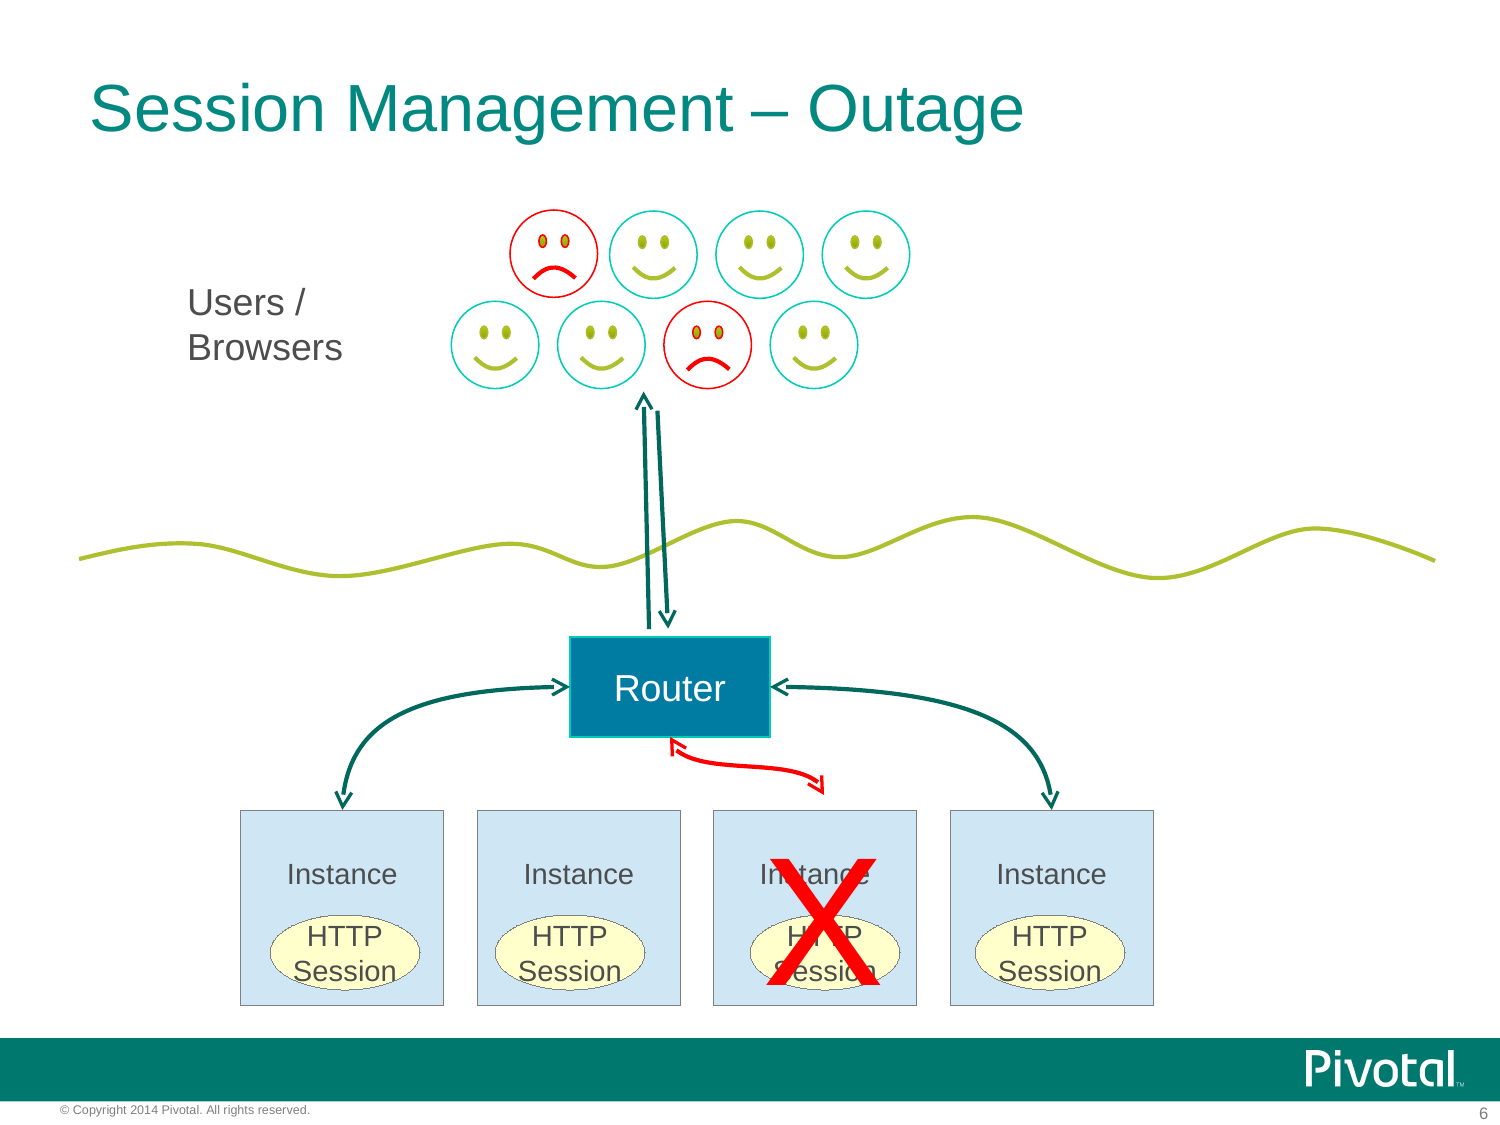

# Session Management – Outage
Users /
Browsers
Router
X
Instance
Instance
Instance
Instance
HTTP
Session
HTTP
Session
HTTP
Session
HTTP
Session